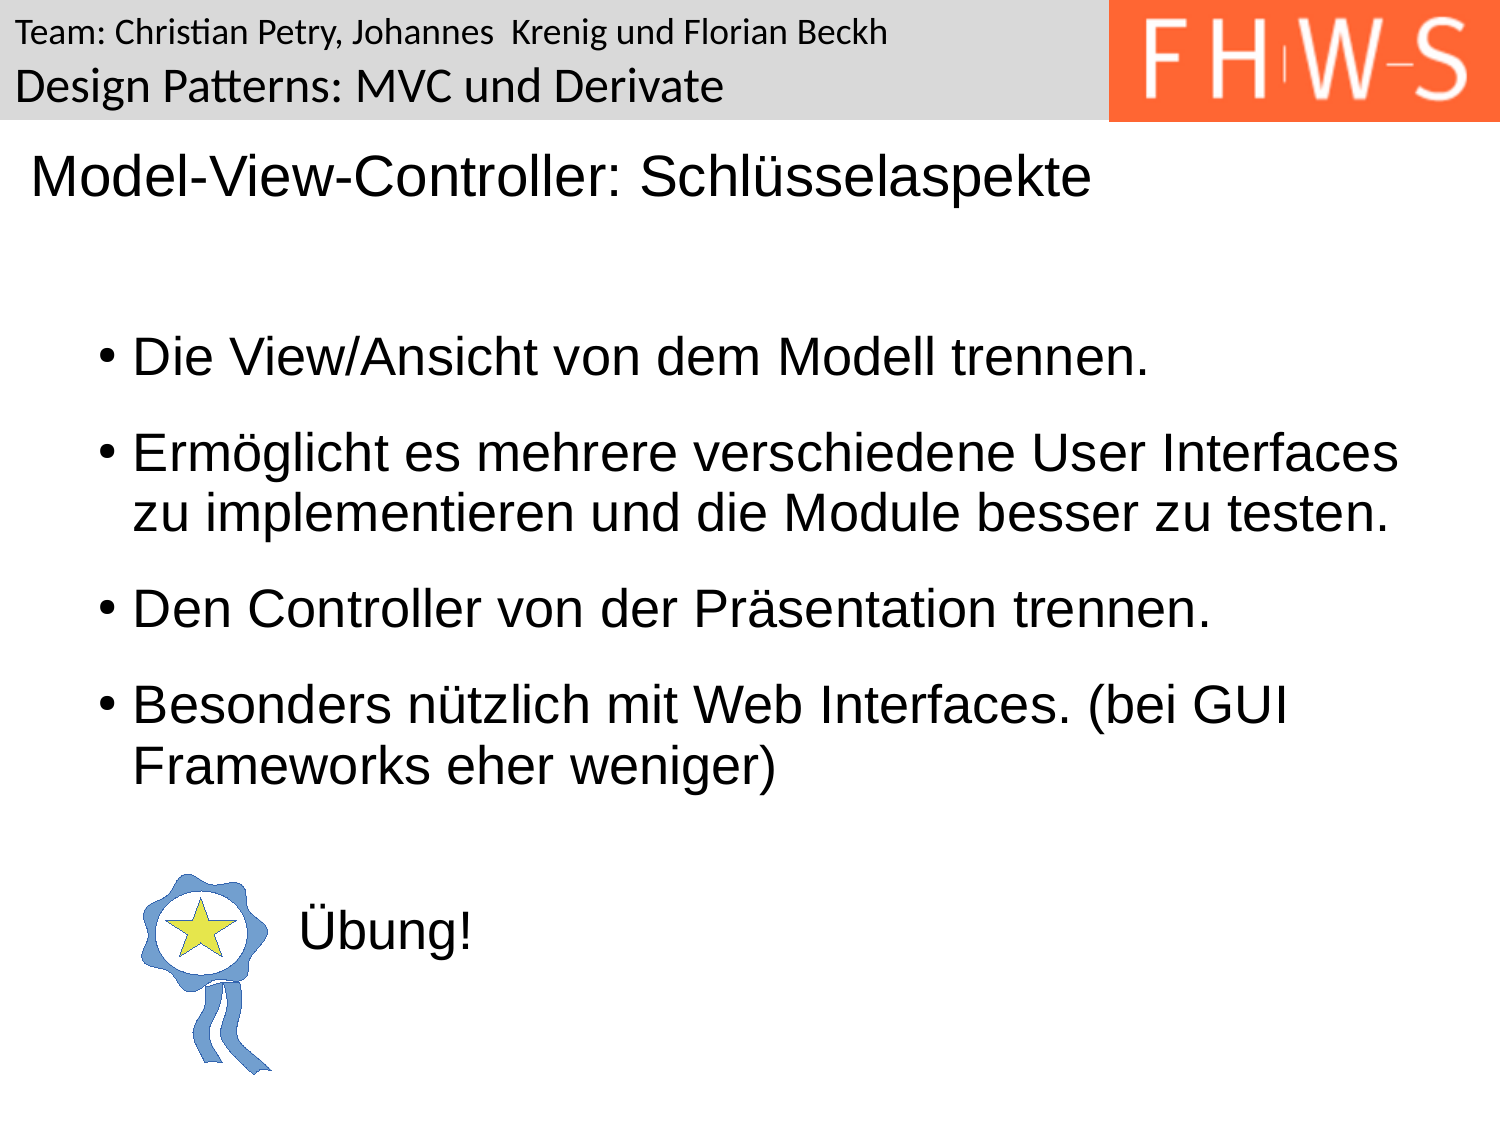

Model-View-Controller: Schlüsselaspekte
Die View/Ansicht von dem Modell trennen.
Ermöglicht es mehrere verschiedene User Interfaces zu implementieren und die Module besser zu testen.
Den Controller von der Präsentation trennen.
Besonders nützlich mit Web Interfaces. (bei GUI Frameworks eher weniger)
Übung!